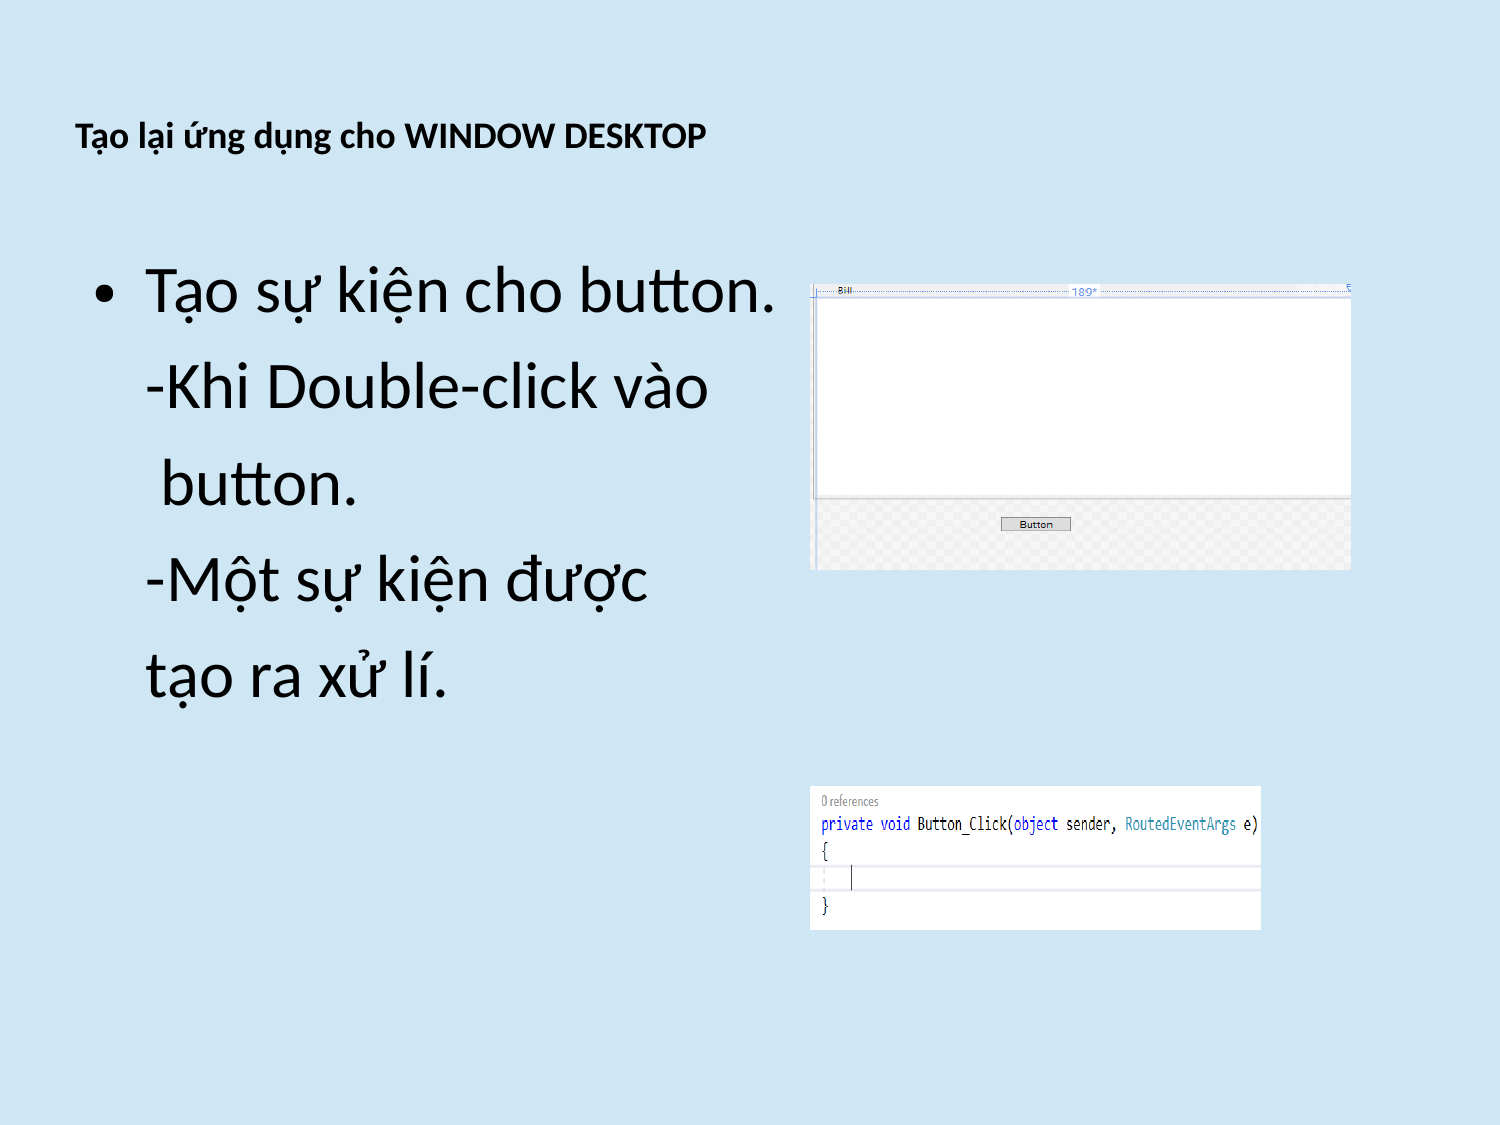

# Tạo lại ứng dụng cho WINDOW DESKTOP
Tạo sự kiện cho button.
-Khi Double-click vào
 button.
-Một sự kiện được
tạo ra xử lí.